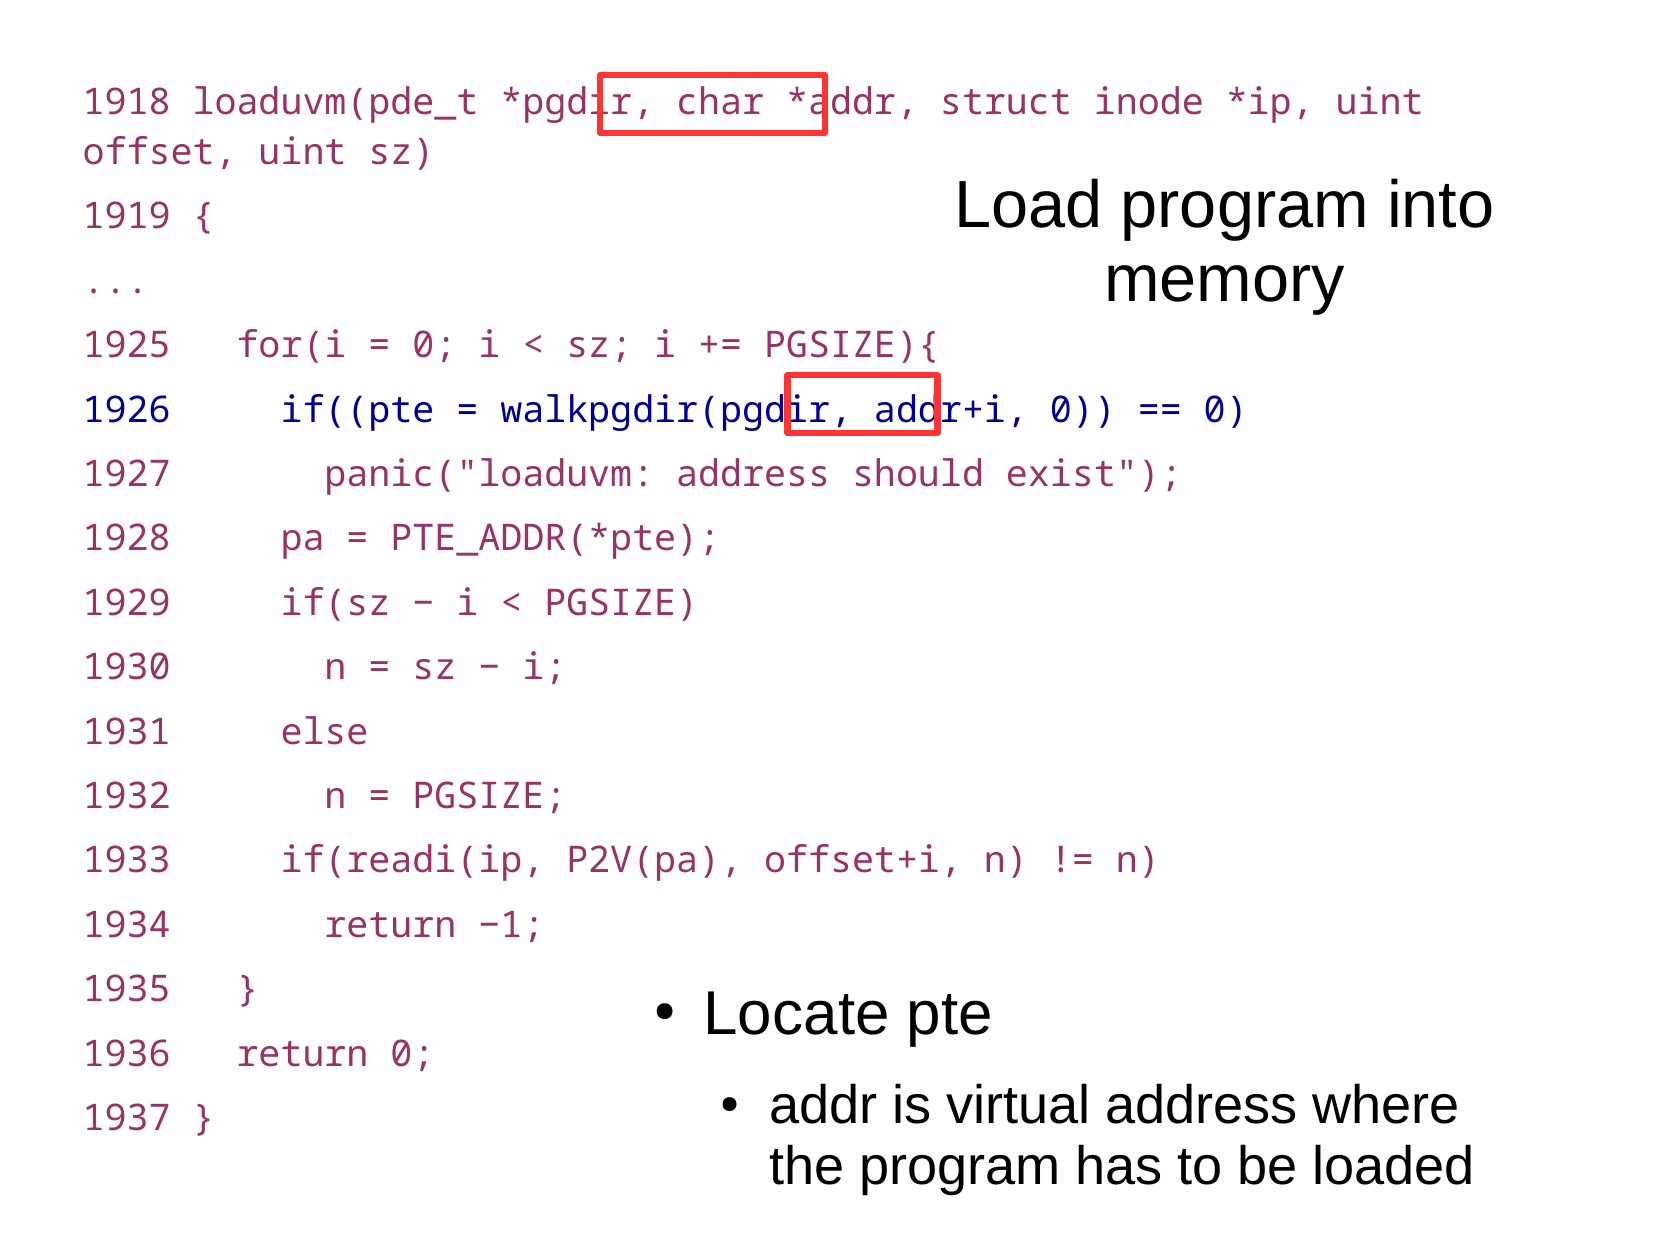

# 1918 loaduvm(pde_t *pgdir, char *addr, struct inode *ip, uint offset, uint sz)
1919 {
...
1925 for(i = 0; i < sz; i += PGSIZE){
1926 if((pte = walkpgdir(pgdir, addr+i, 0)) == 0)
1927 panic("loaduvm: address should exist");
1928 pa = PTE_ADDR(*pte);
1929 if(sz − i < PGSIZE)
1930 n = sz − i;
1931 else
1932 n = PGSIZE;
1933 if(readi(ip, P2V(pa), offset+i, n) != n)
1934 return −1;
1935 }
1936 return 0;
1937 }
Load program into memory
Locate pte
addr is virtual address where the program has to be loaded